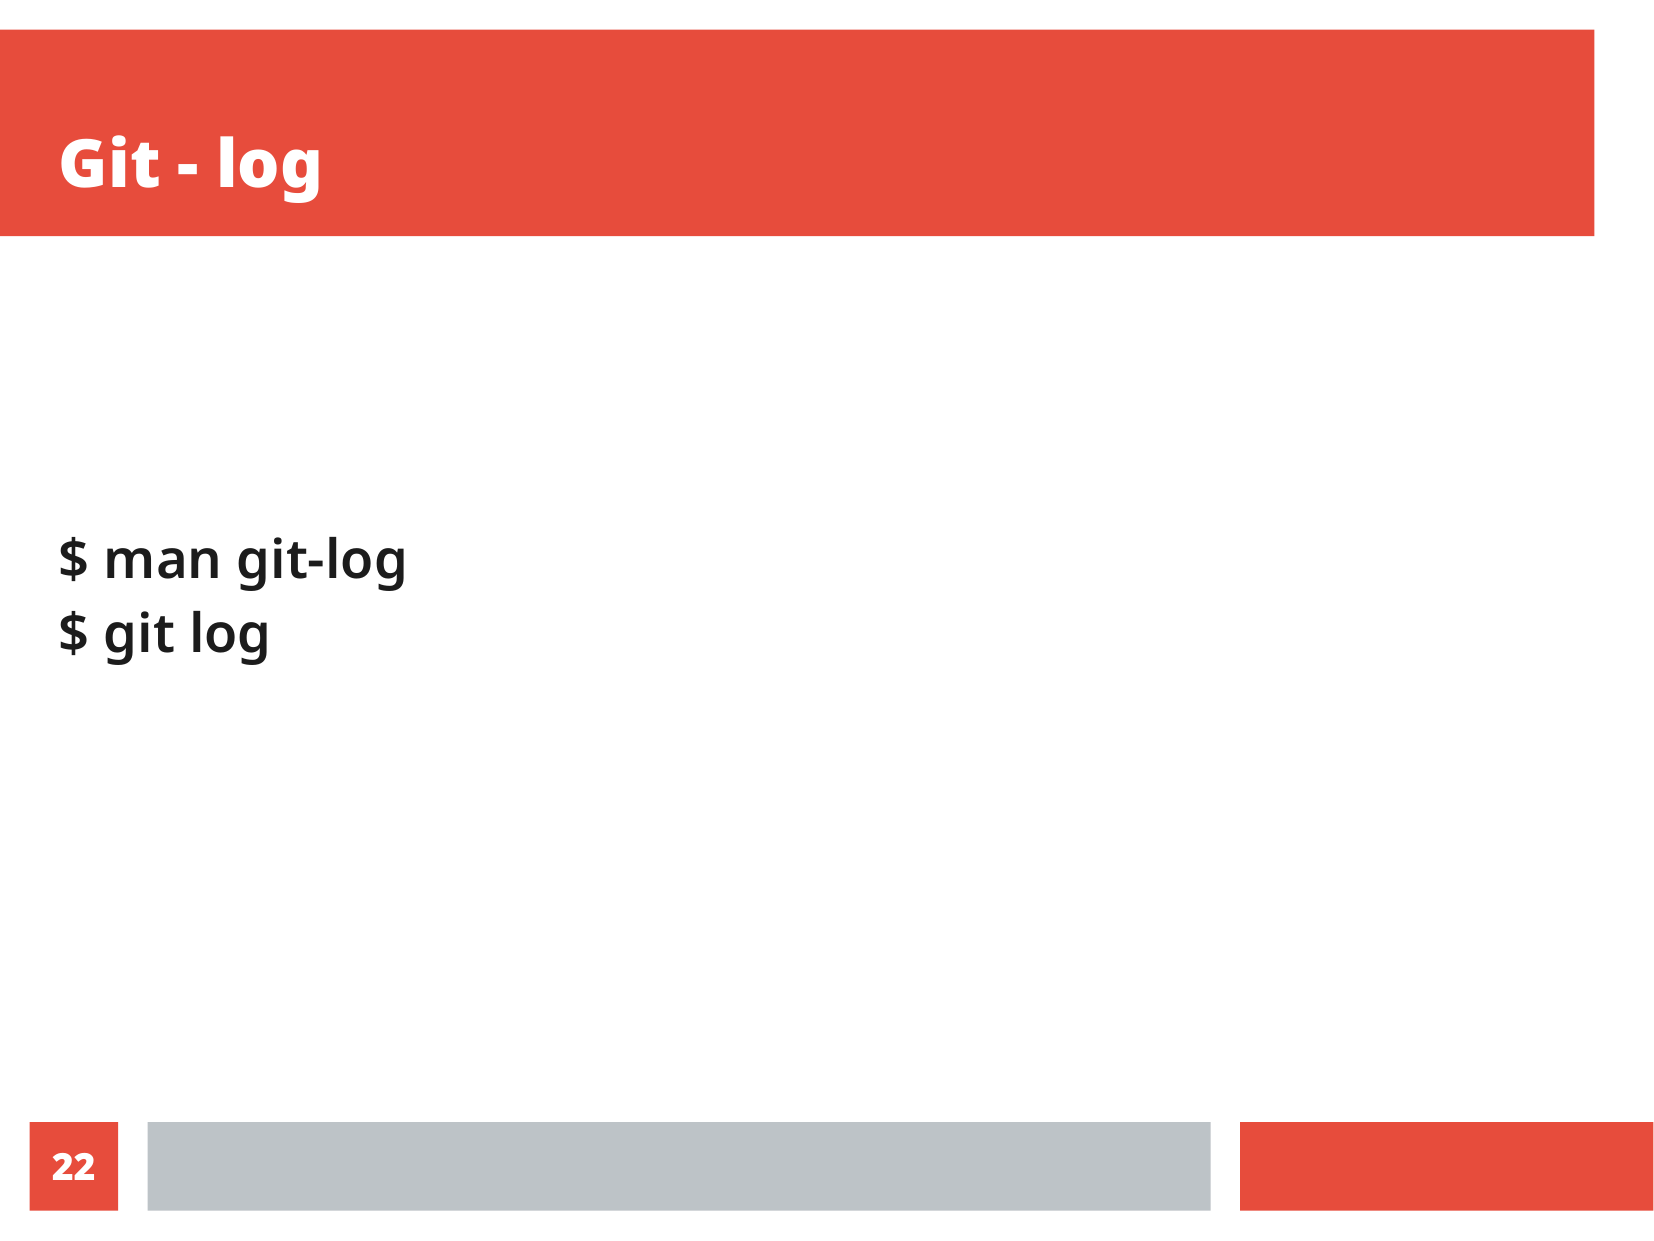

# Git - log
$ man git-log
$ git log
22